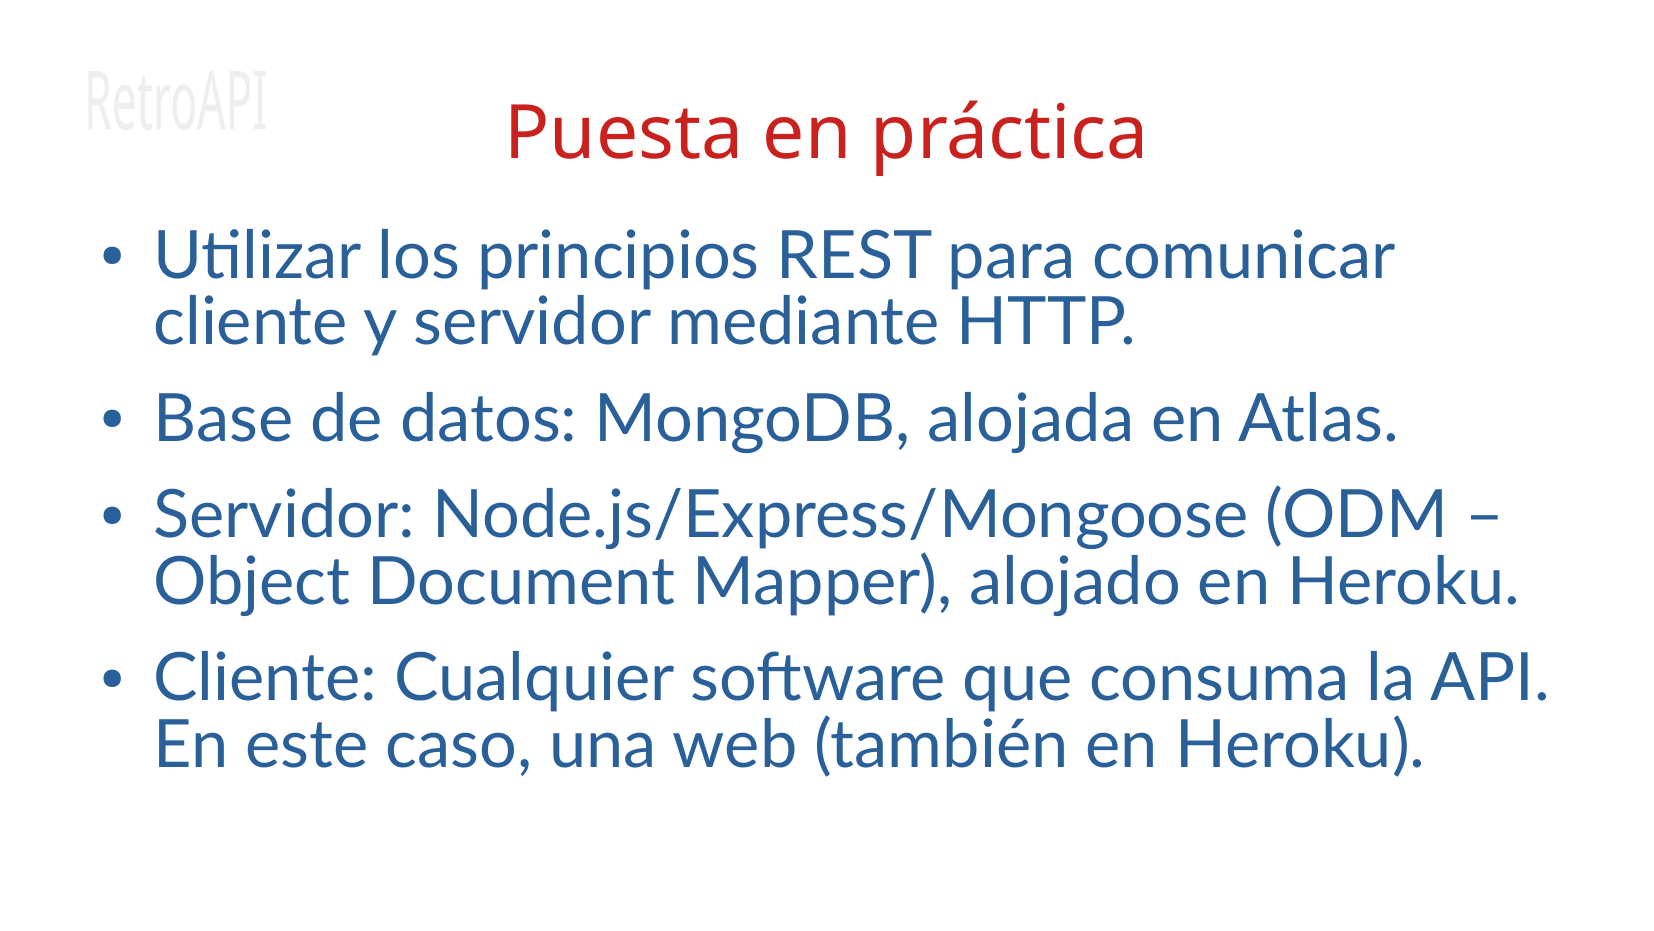

RetroAPI
Puesta en práctica
# Utilizar los principios REST para comunicar cliente y servidor mediante HTTP.
Base de datos: MongoDB, alojada en Atlas.
Servidor: Node.js/Express/Mongoose (ODM – Object Document Mapper), alojado en Heroku.
Cliente: Cualquier software que consuma la API. En este caso, una web (también en Heroku).